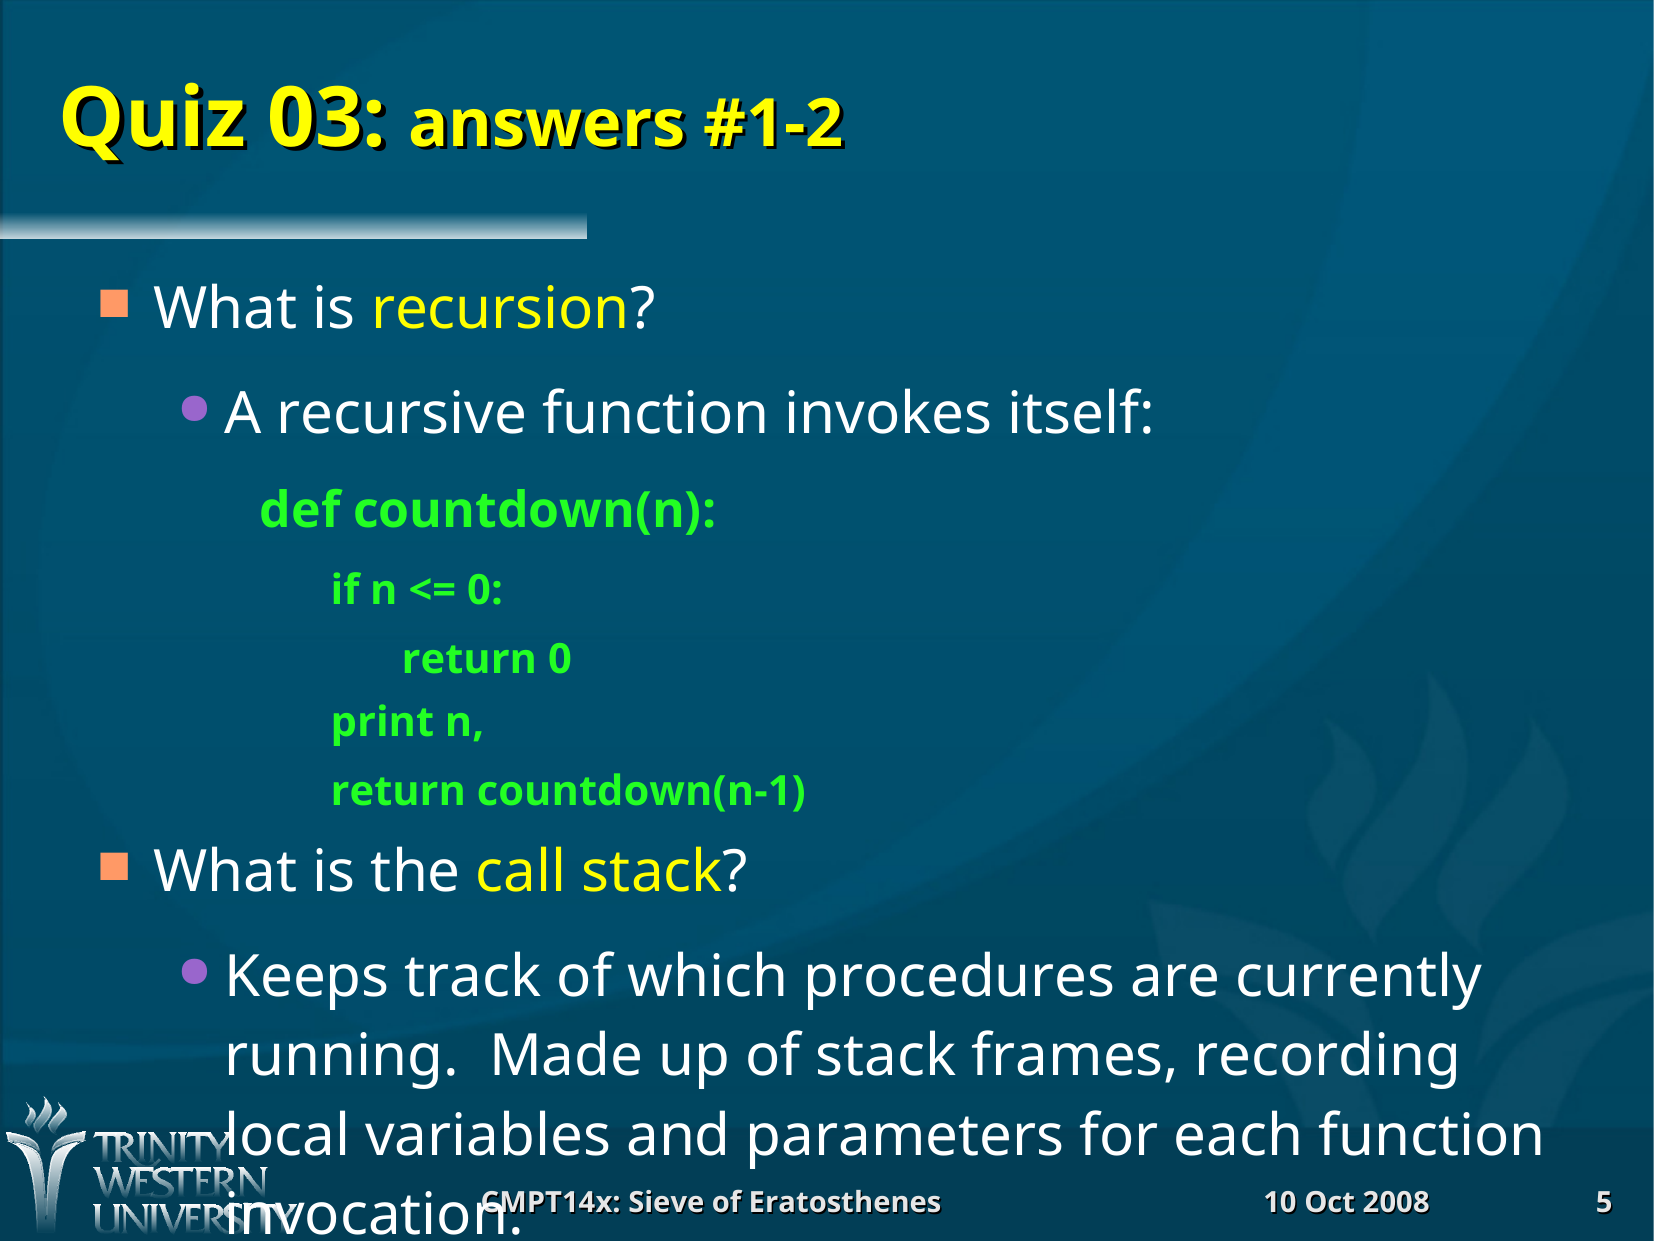

# Quiz 03: answers #1-2
What is recursion?
A recursive function invokes itself:
def countdown(n):
if n <= 0:
return 0
print n,
return countdown(n-1)
What is the call stack?
Keeps track of which procedures are currently running. Made up of stack frames, recording local variables and parameters for each function invocation.
CMPT14x: Sieve of Eratosthenes
10 Oct 2008
5